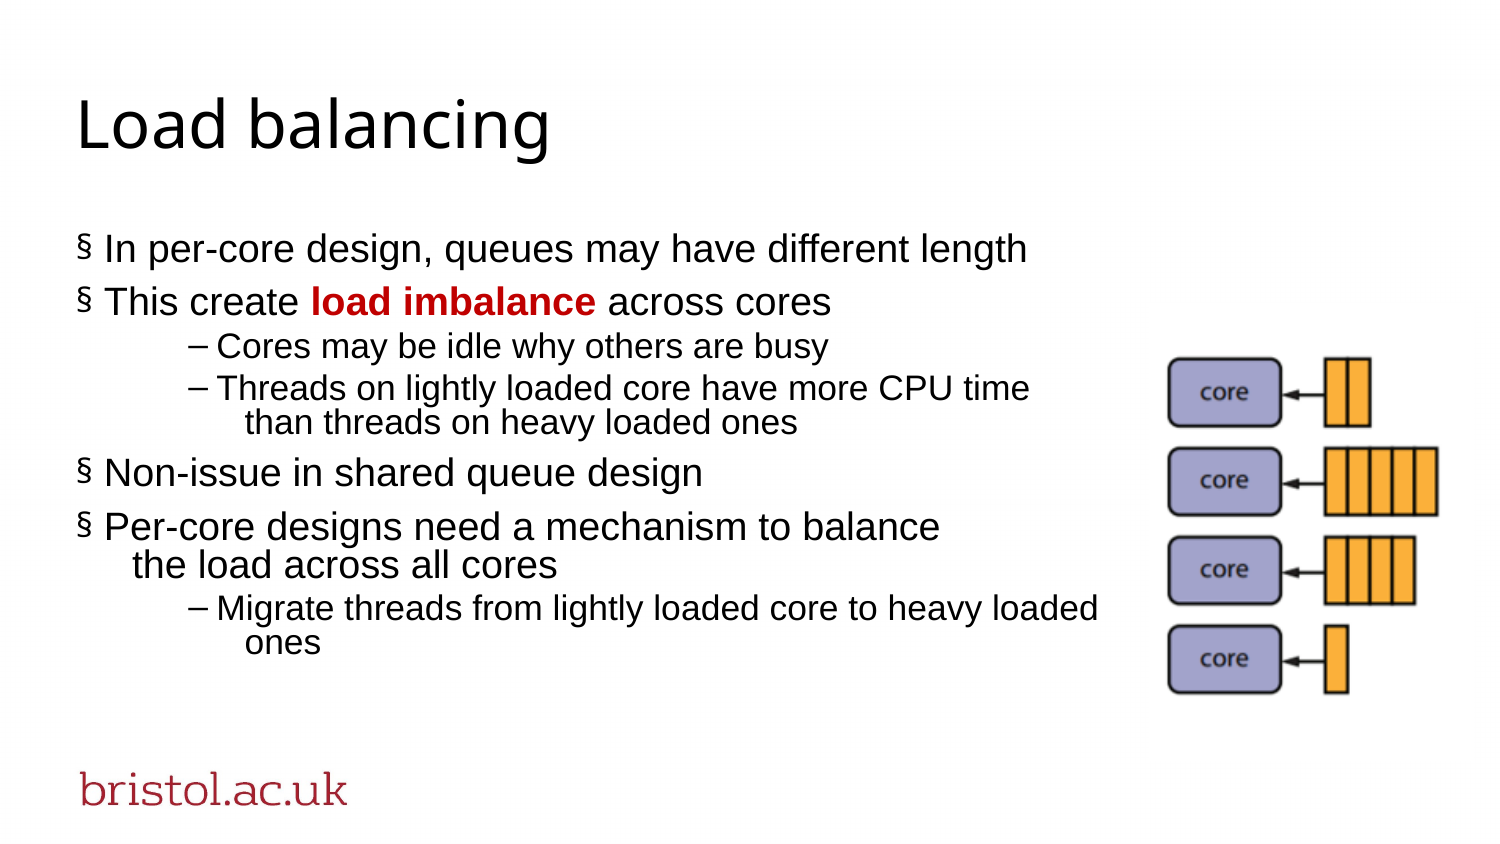

# Load balancing
In per-core design, queues may have different length
This create load imbalance across cores
Cores may be idle why others are busy
Threads on lightly loaded core have more CPU time
than threads on heavy loaded ones
Non-issue in shared queue design
Per-core designs need a mechanism to balance
the load across all cores
Migrate threads from lightly loaded core to heavy loaded
ones